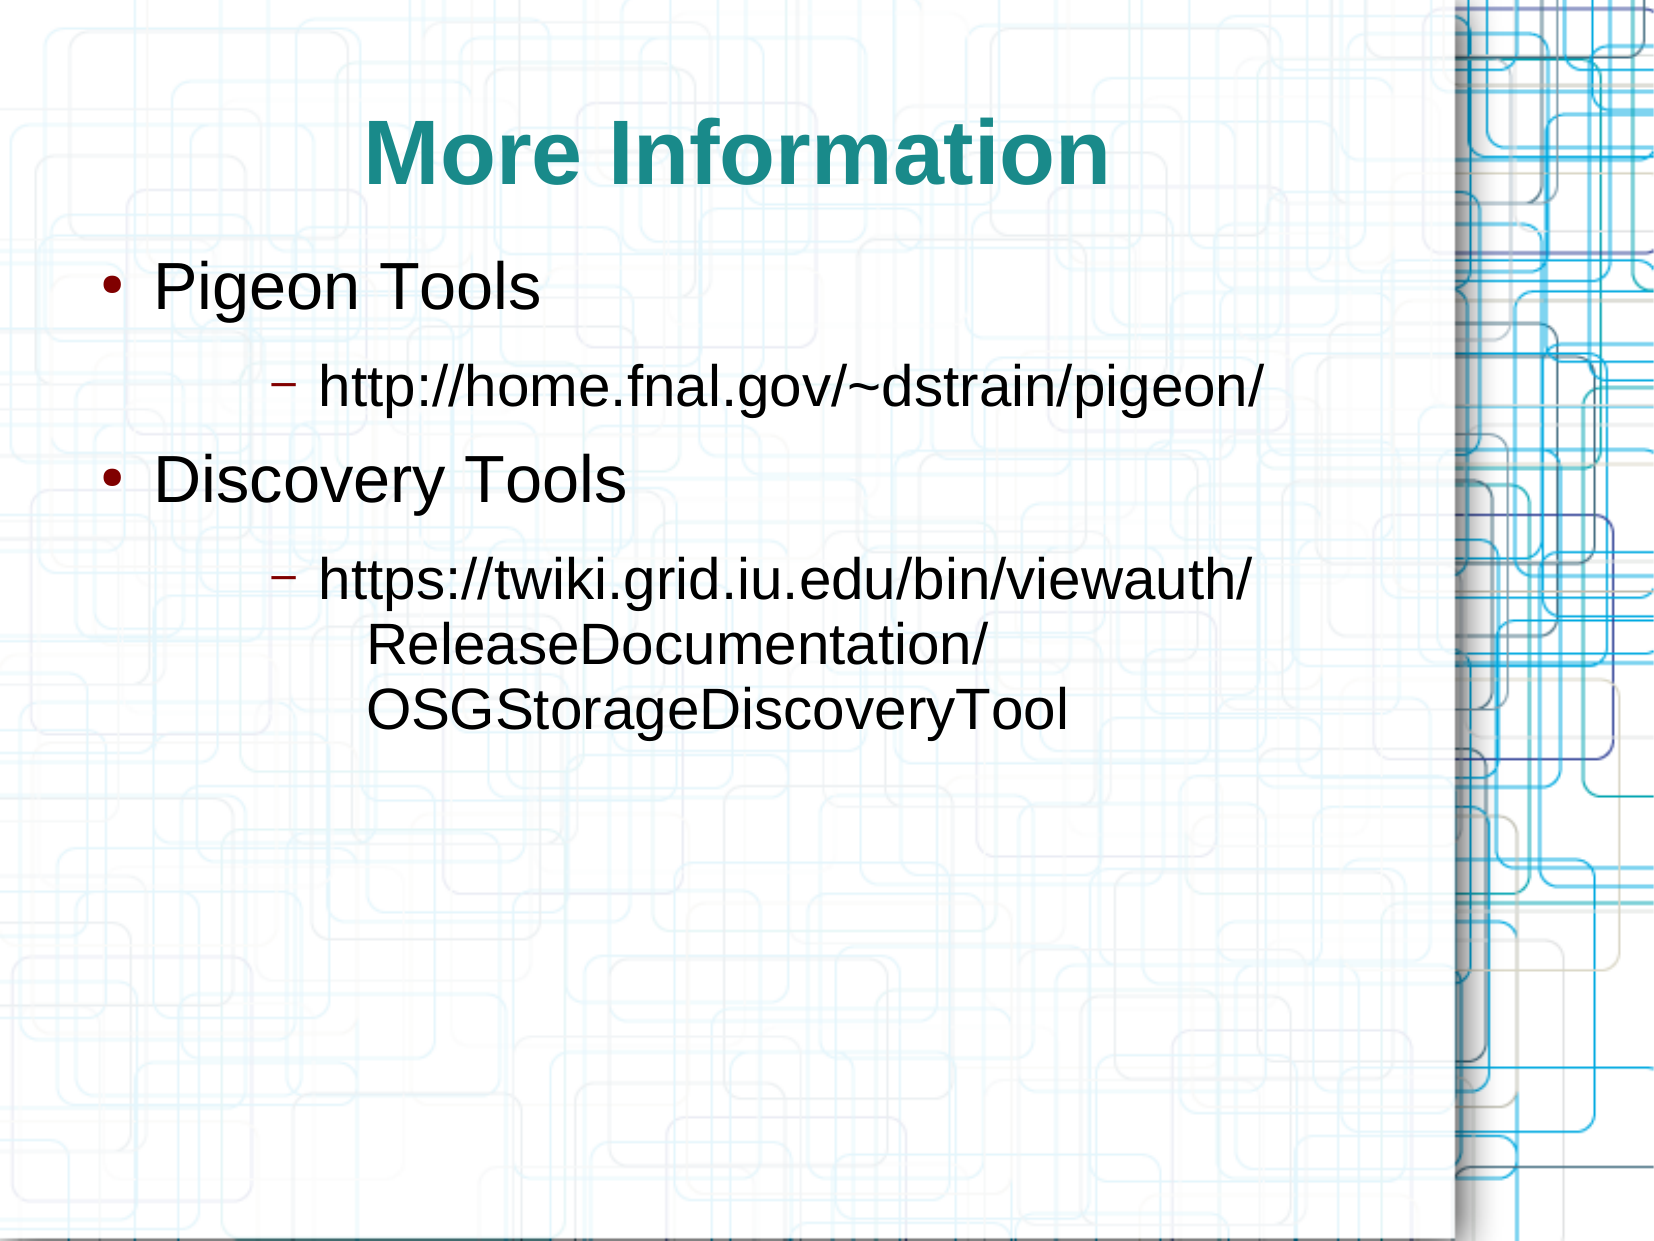

# More Information
Pigeon Tools
http://home.fnal.gov/~dstrain/pigeon/
Discovery Tools
https://twiki.grid.iu.edu/bin/viewauth/ReleaseDocumentation/OSGStorageDiscoveryTool